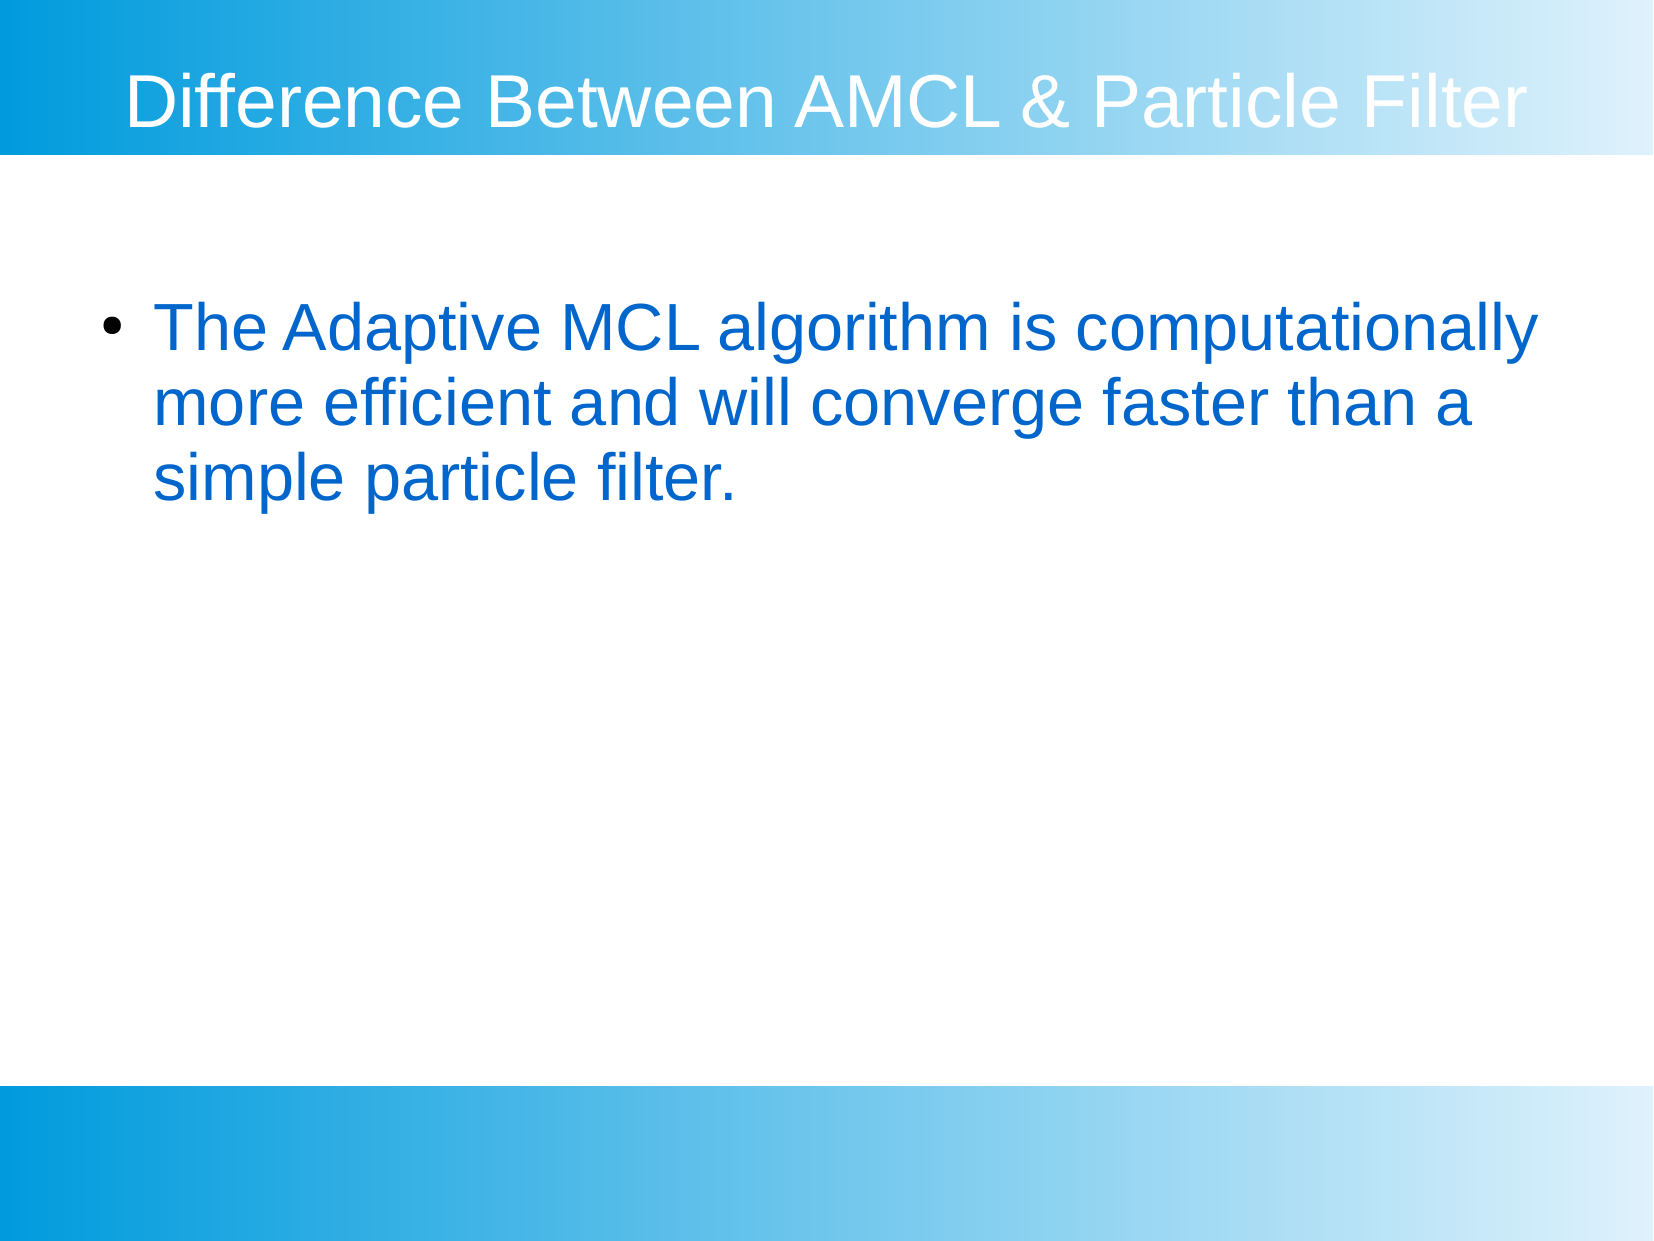

# Difference Between AMCL & Particle Filter
The Adaptive MCL algorithm is computationally more efficient and will converge faster than a simple particle filter.